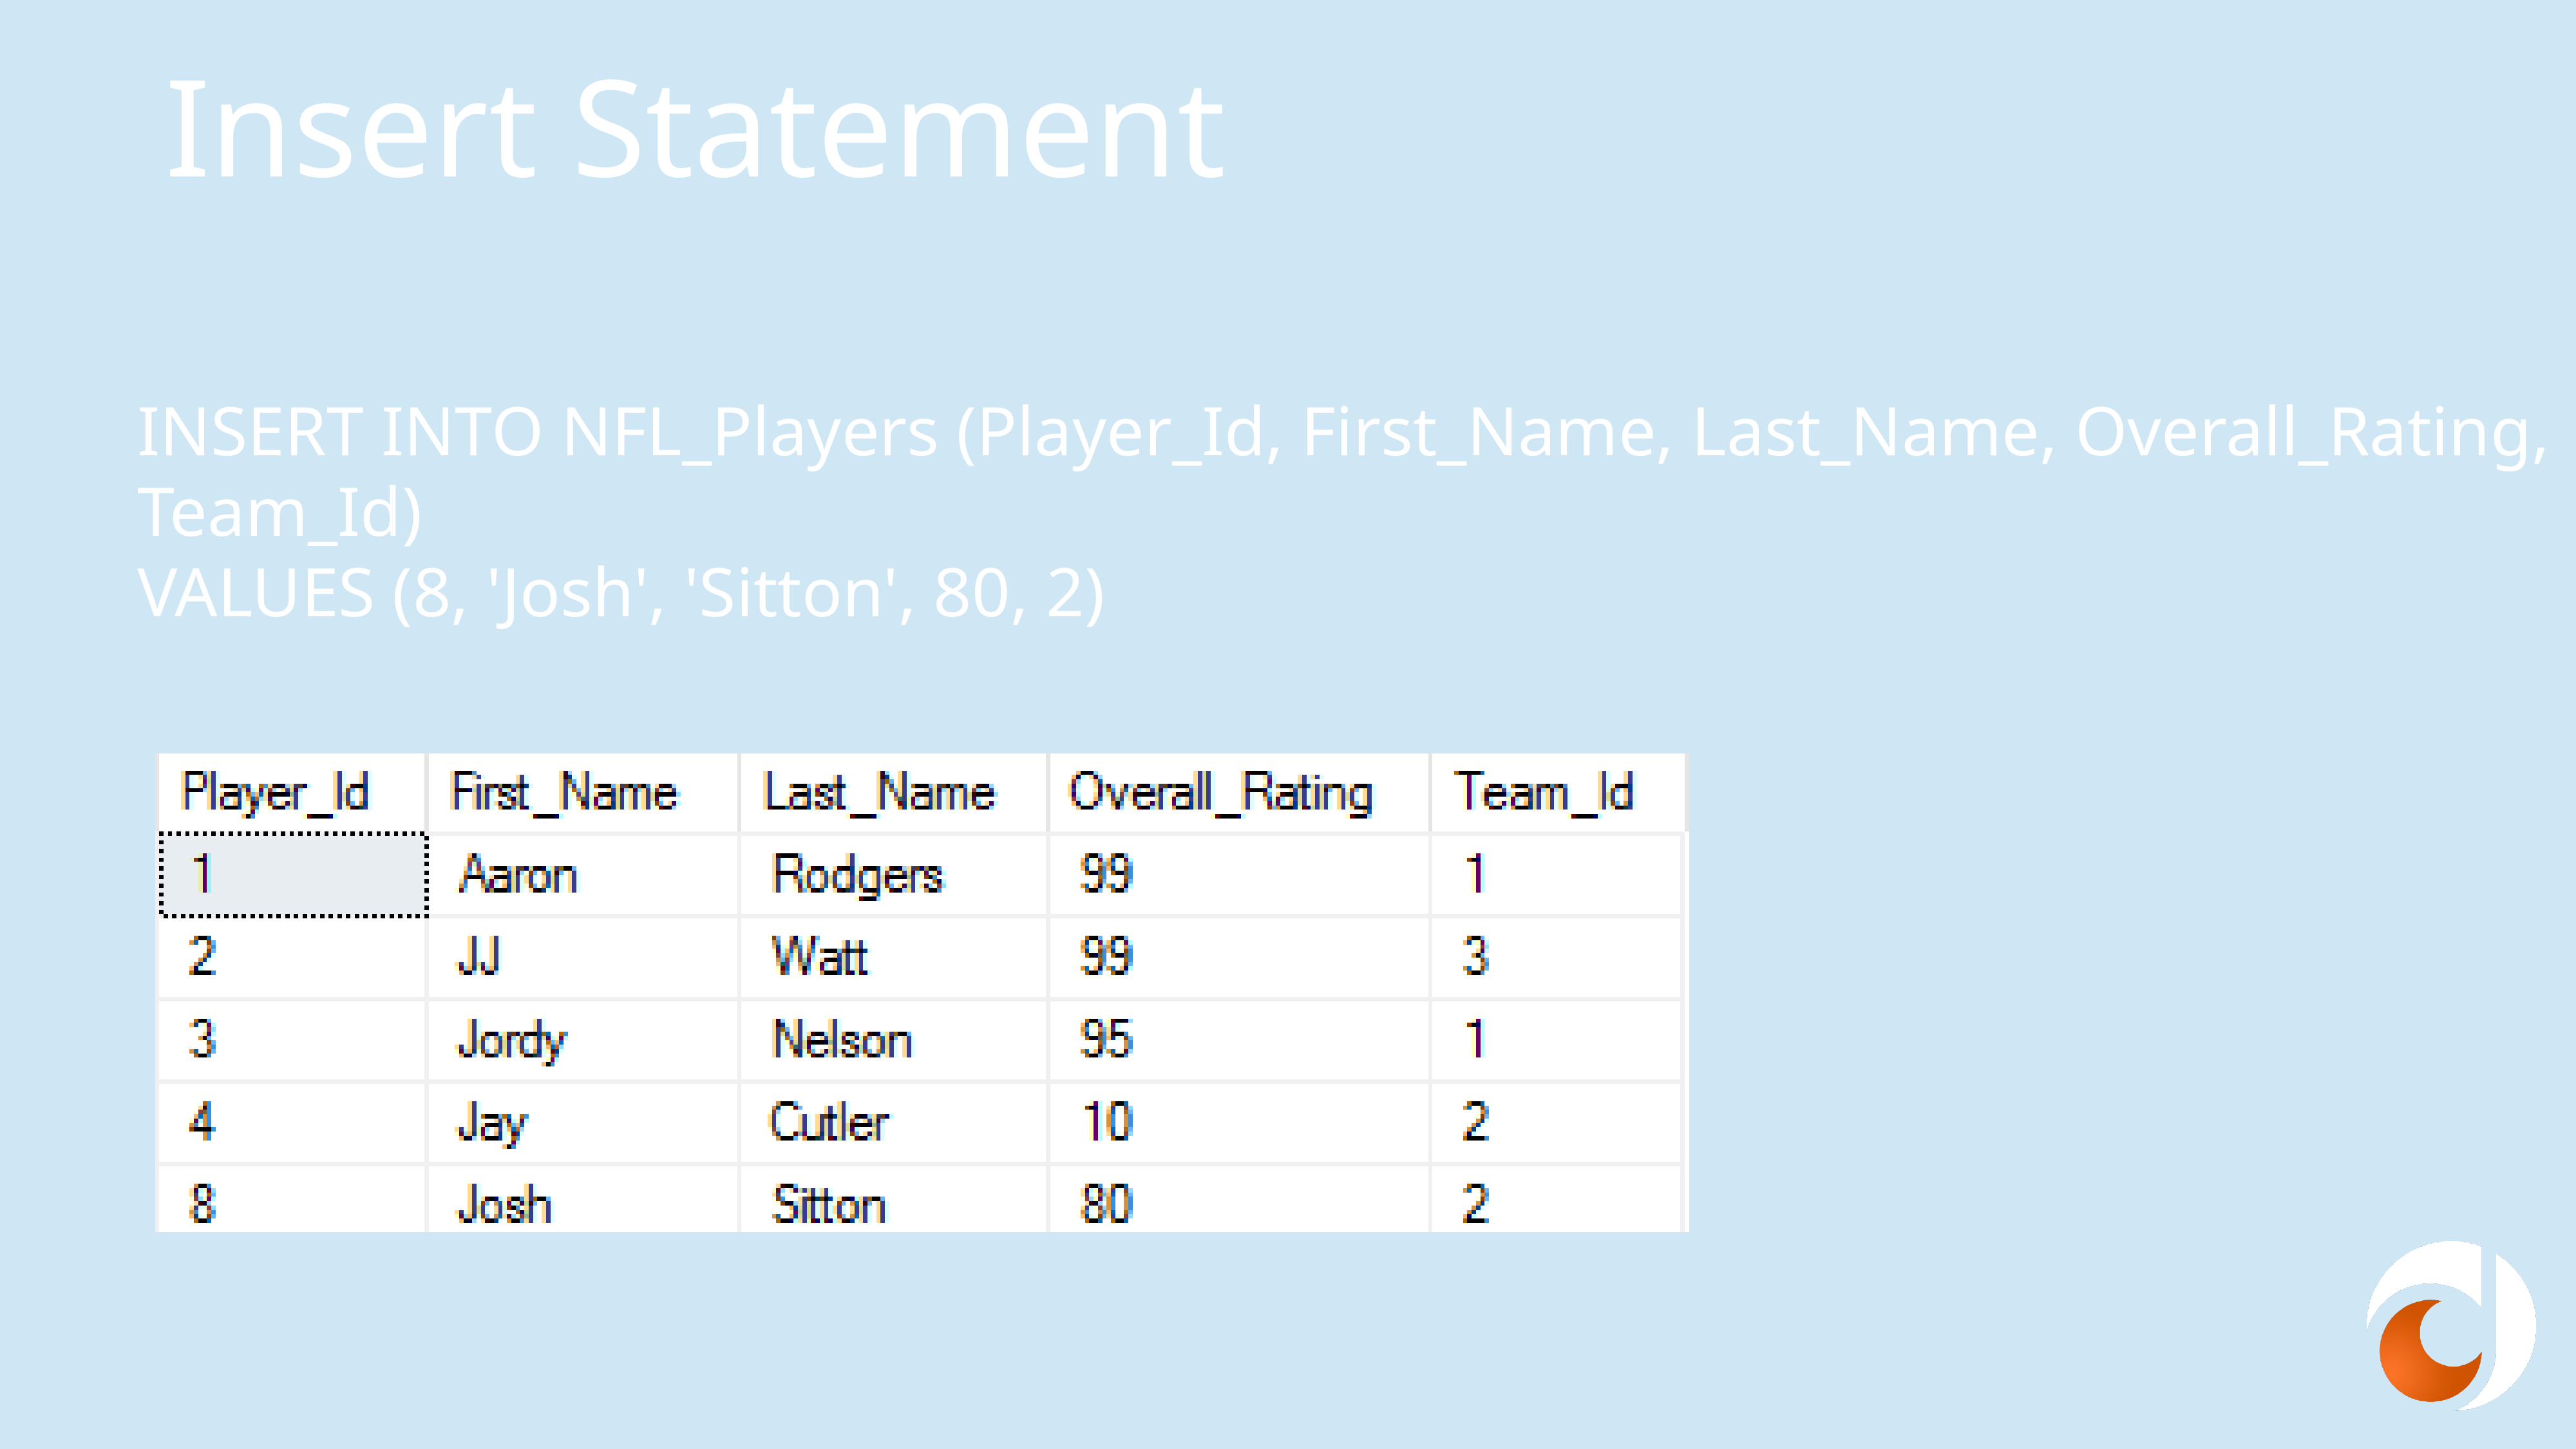

# Insert Statement
INSERT INTO NFL_Players (Player_Id, First_Name, Last_Name, Overall_Rating, Team_Id)
VALUES (8, 'Josh', 'Sitton', 80, 2)